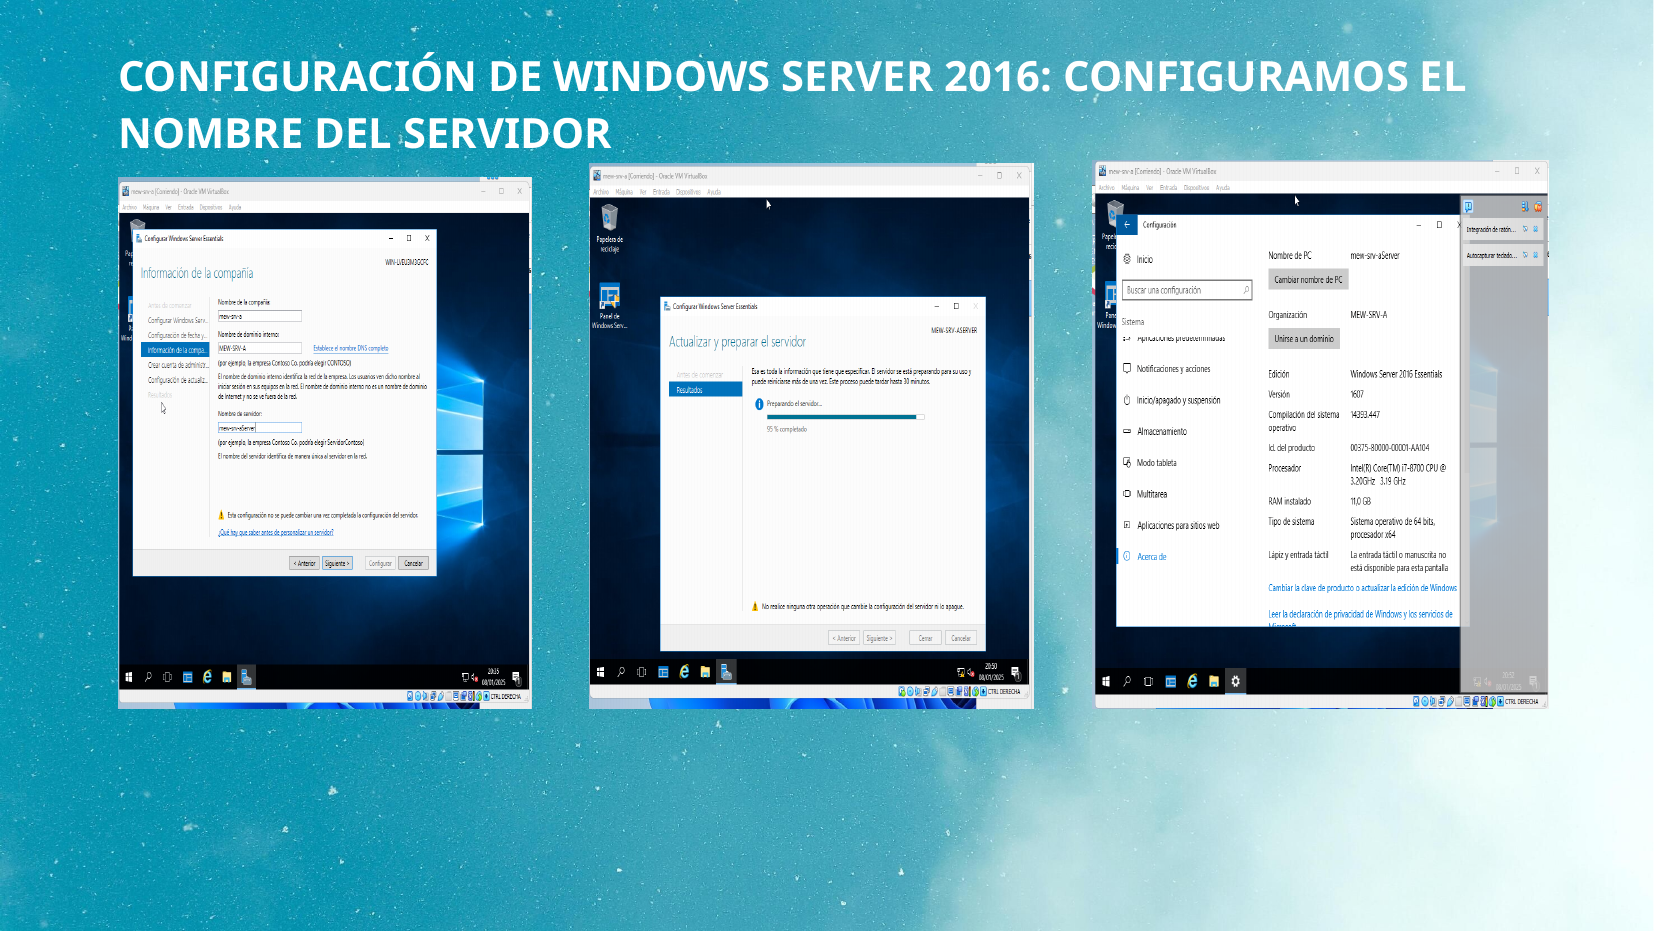

# CONFIGURACIÓN DE WINDOWS SERVER 2016: CONFIGURAMOS EL NOMBRE DEL SERVIDOR